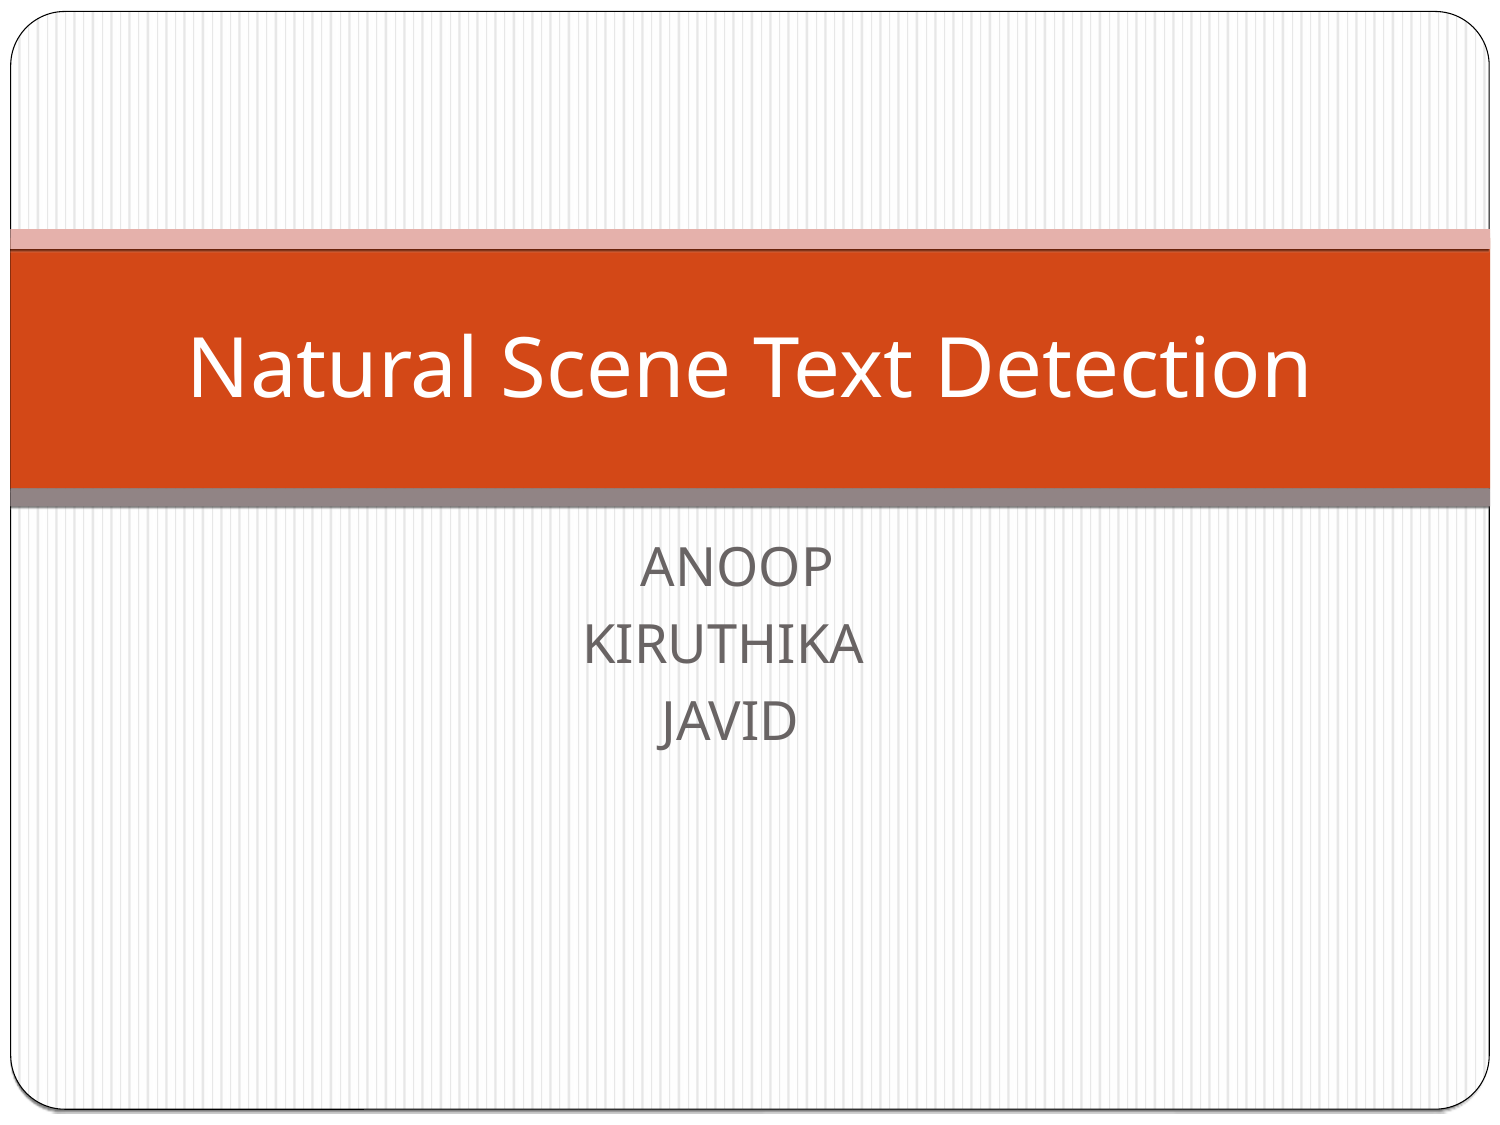

Natural Scene Text Detection
# ANOOP
KIRUTHIKA
JAVID